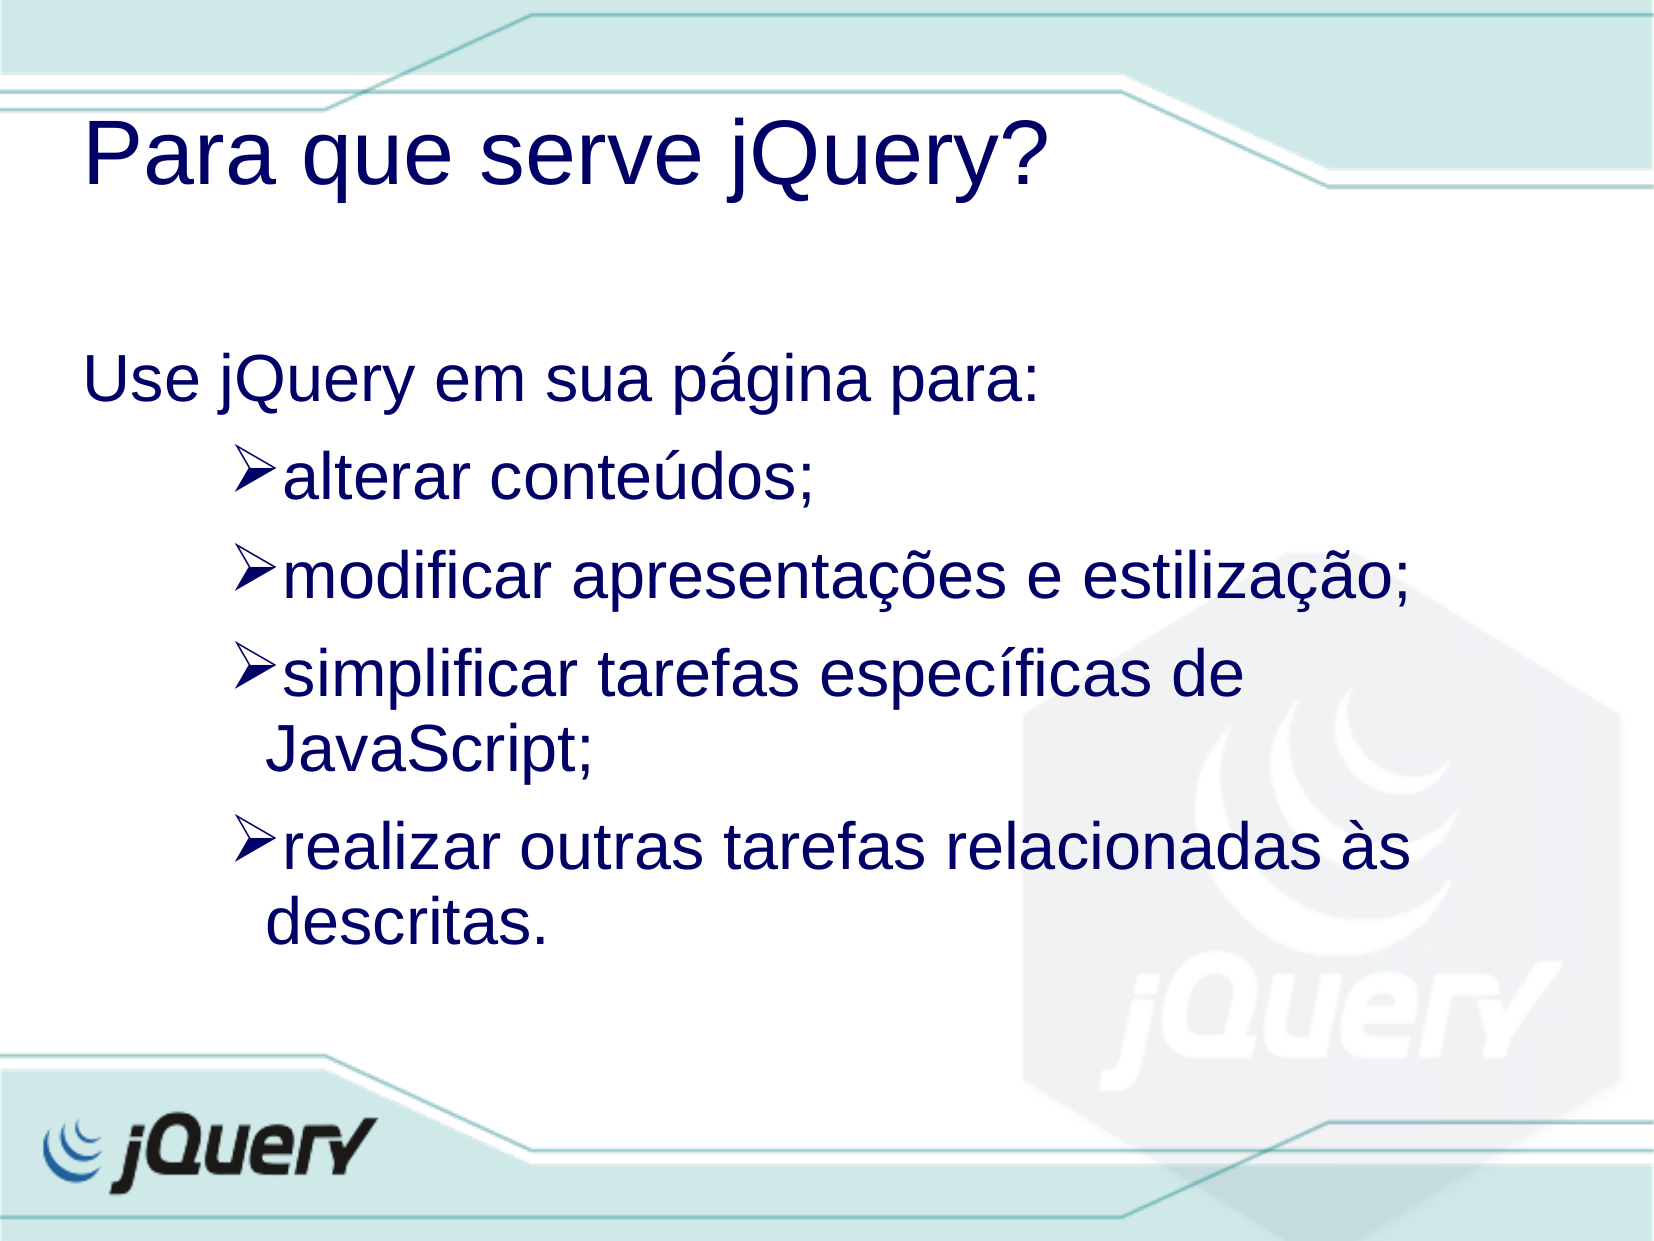

# Para que serve jQuery?
Use jQuery em sua página para:
alterar conteúdos;
modificar apresentações e estilização;
simplificar tarefas específicas de JavaScript;
realizar outras tarefas relacionadas às descritas.